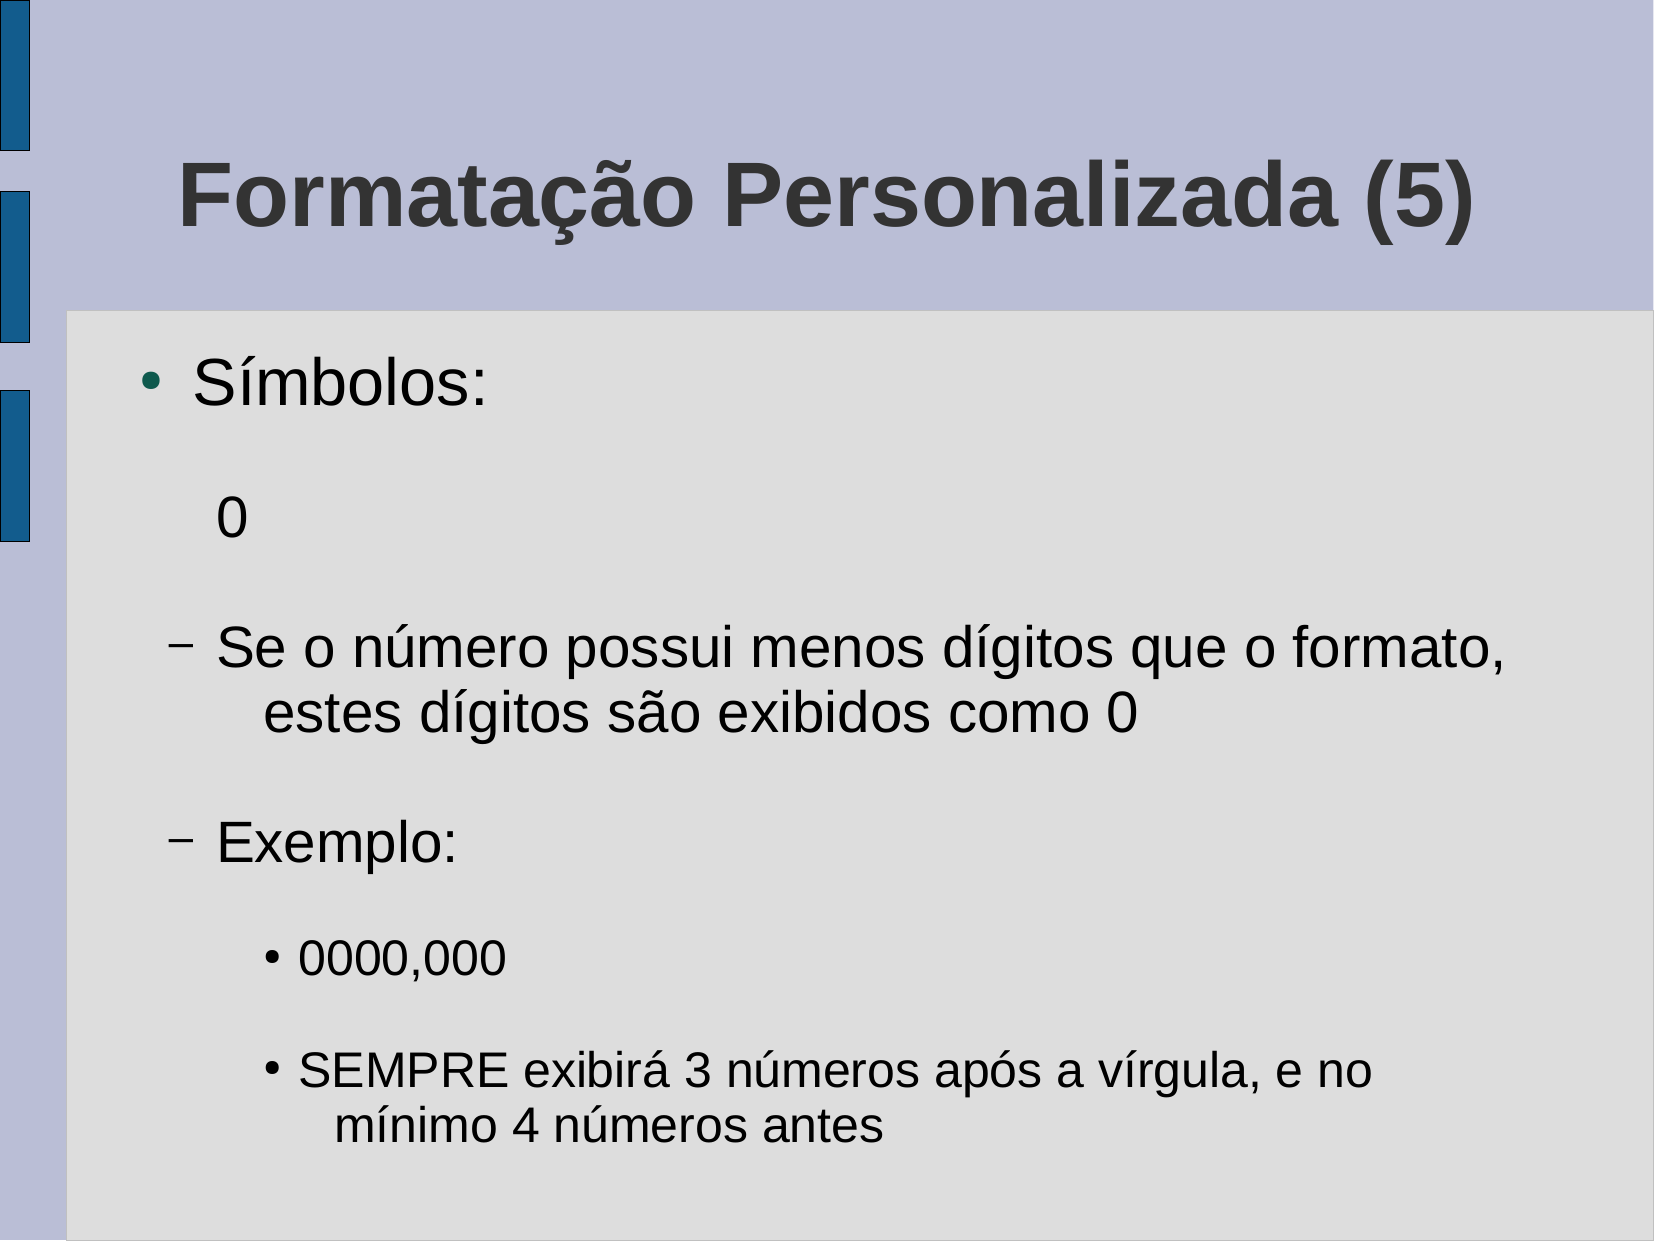

# Formatação Personalizada (5)
Símbolos:
0
Se o número possui menos dígitos que o formato, estes dígitos são exibidos como 0
Exemplo:
0000,000
SEMPRE exibirá 3 números após a vírgula, e no mínimo 4 números antes